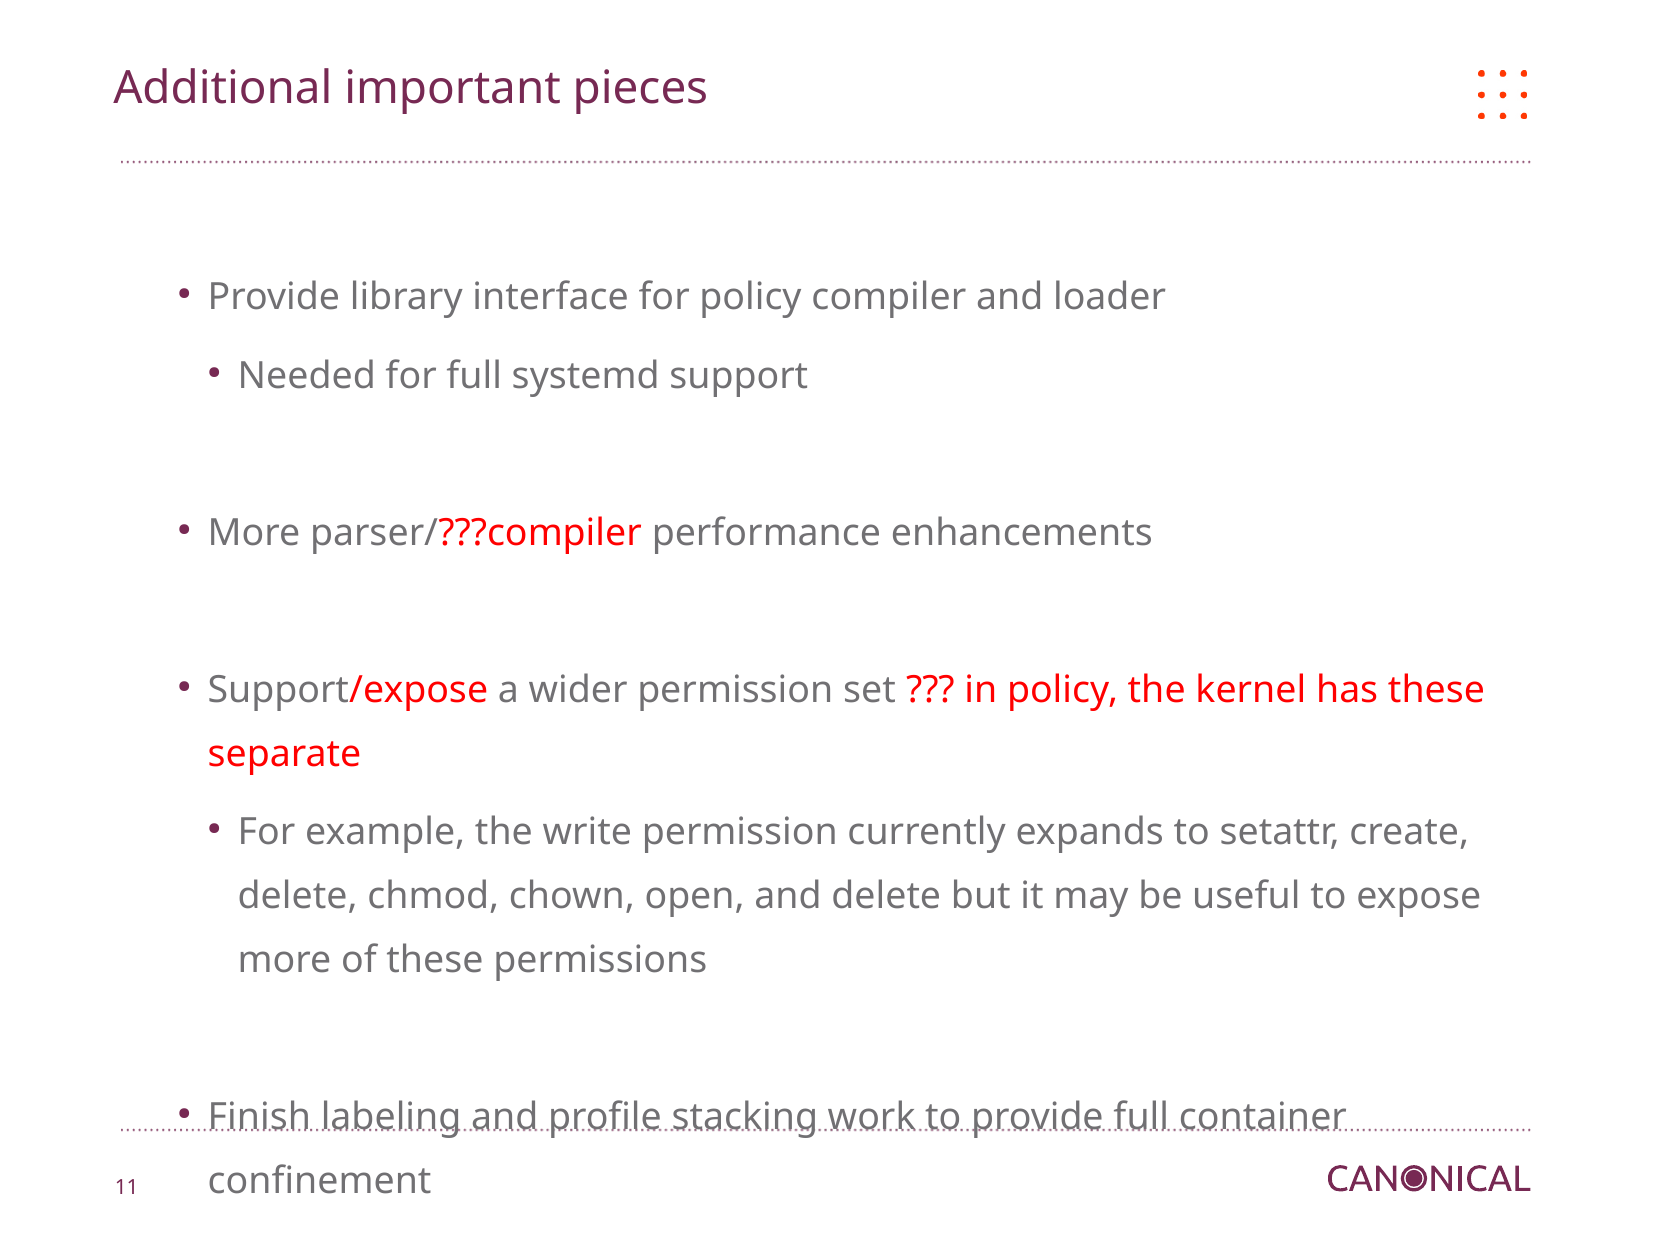

# Additional important pieces
Provide library interface for policy compiler and loader
Needed for full systemd support
More parser/???compiler performance enhancements
Support/expose a wider permission set ??? in policy, the kernel has these separate
For example, the write permission currently expands to setattr, create, delete, chmod, chown, open, and delete but it may be useful to expose more of these permissions
Finish labeling and profile stacking work to provide full container confinement